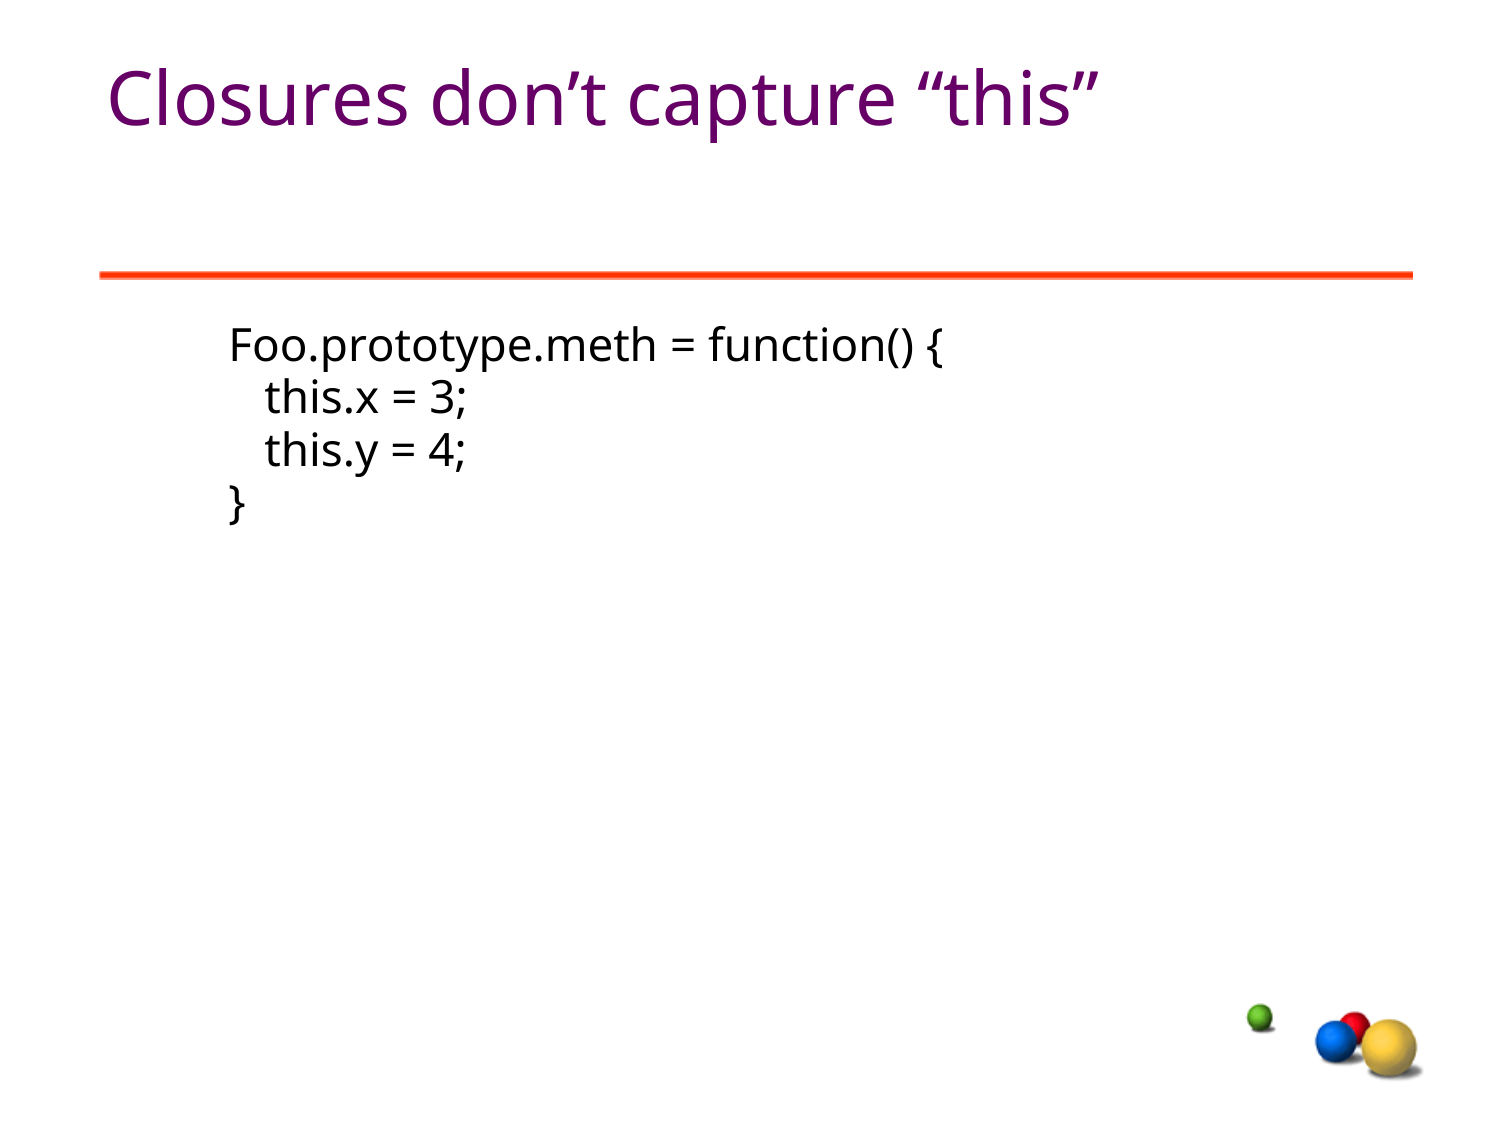

# Closures don’t capture “this”
Foo.prototype.meth = function() {
   this.x = 3;
   this.y = 4;
}